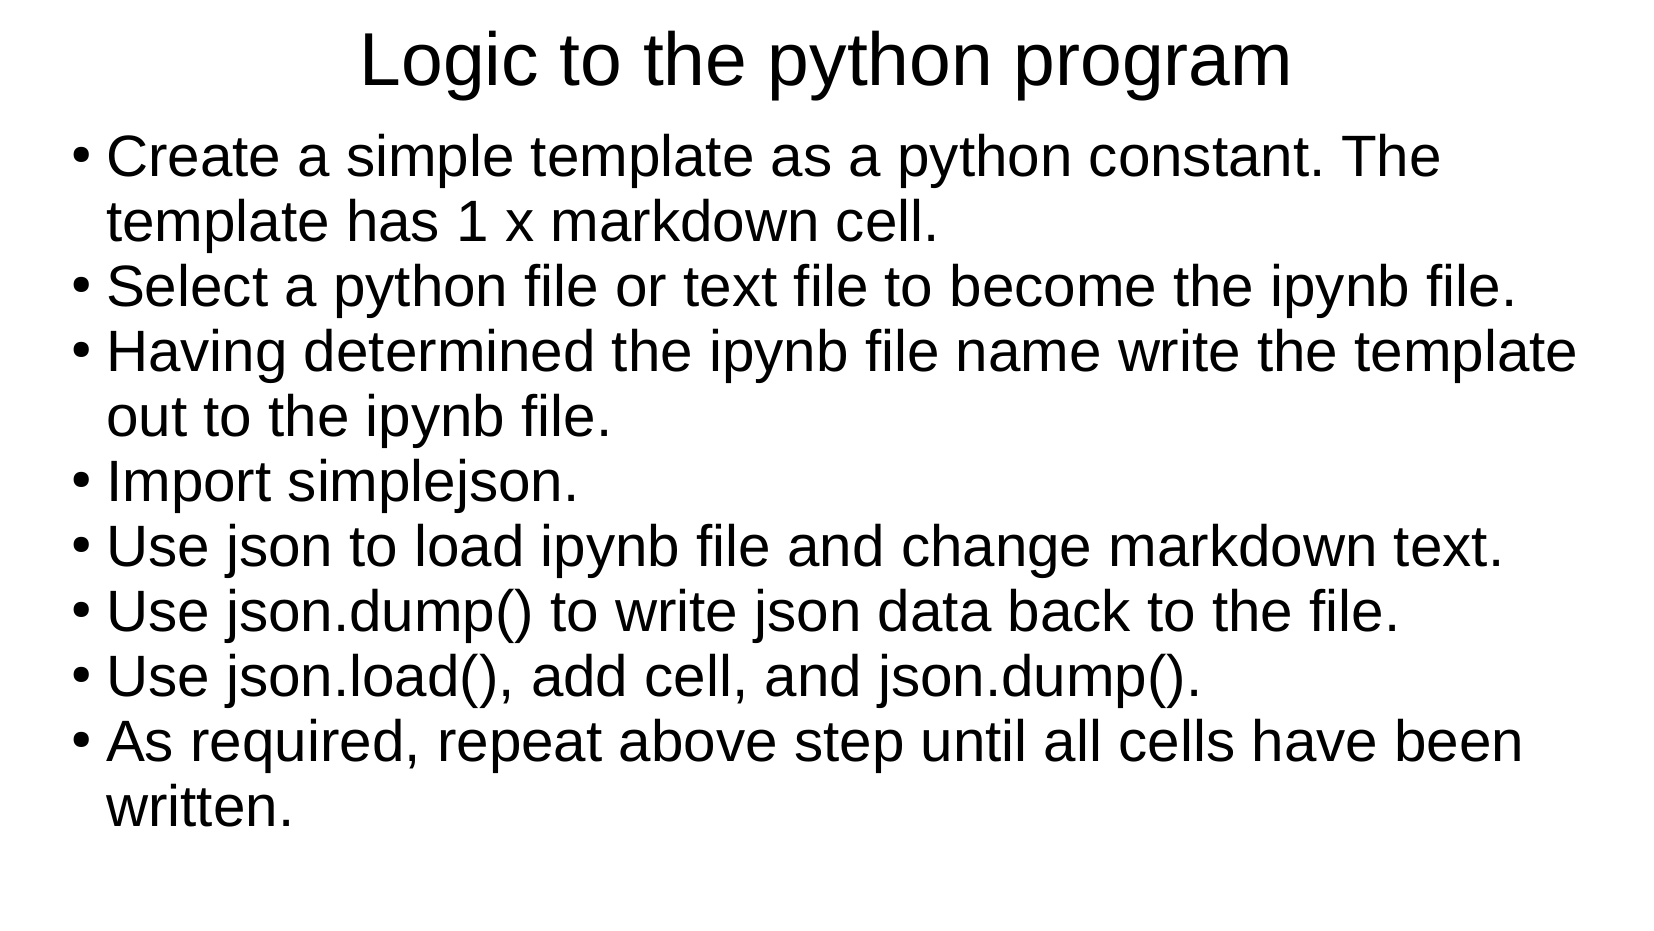

# Logic to the python program
Create a simple template as a python constant. The template has 1 x markdown cell.
Select a python file or text file to become the ipynb file.
Having determined the ipynb file name write the template out to the ipynb file.
Import simplejson.
Use json to load ipynb file and change markdown text.
Use json.dump() to write json data back to the file.
Use json.load(), add cell, and json.dump().
As required, repeat above step until all cells have been written.